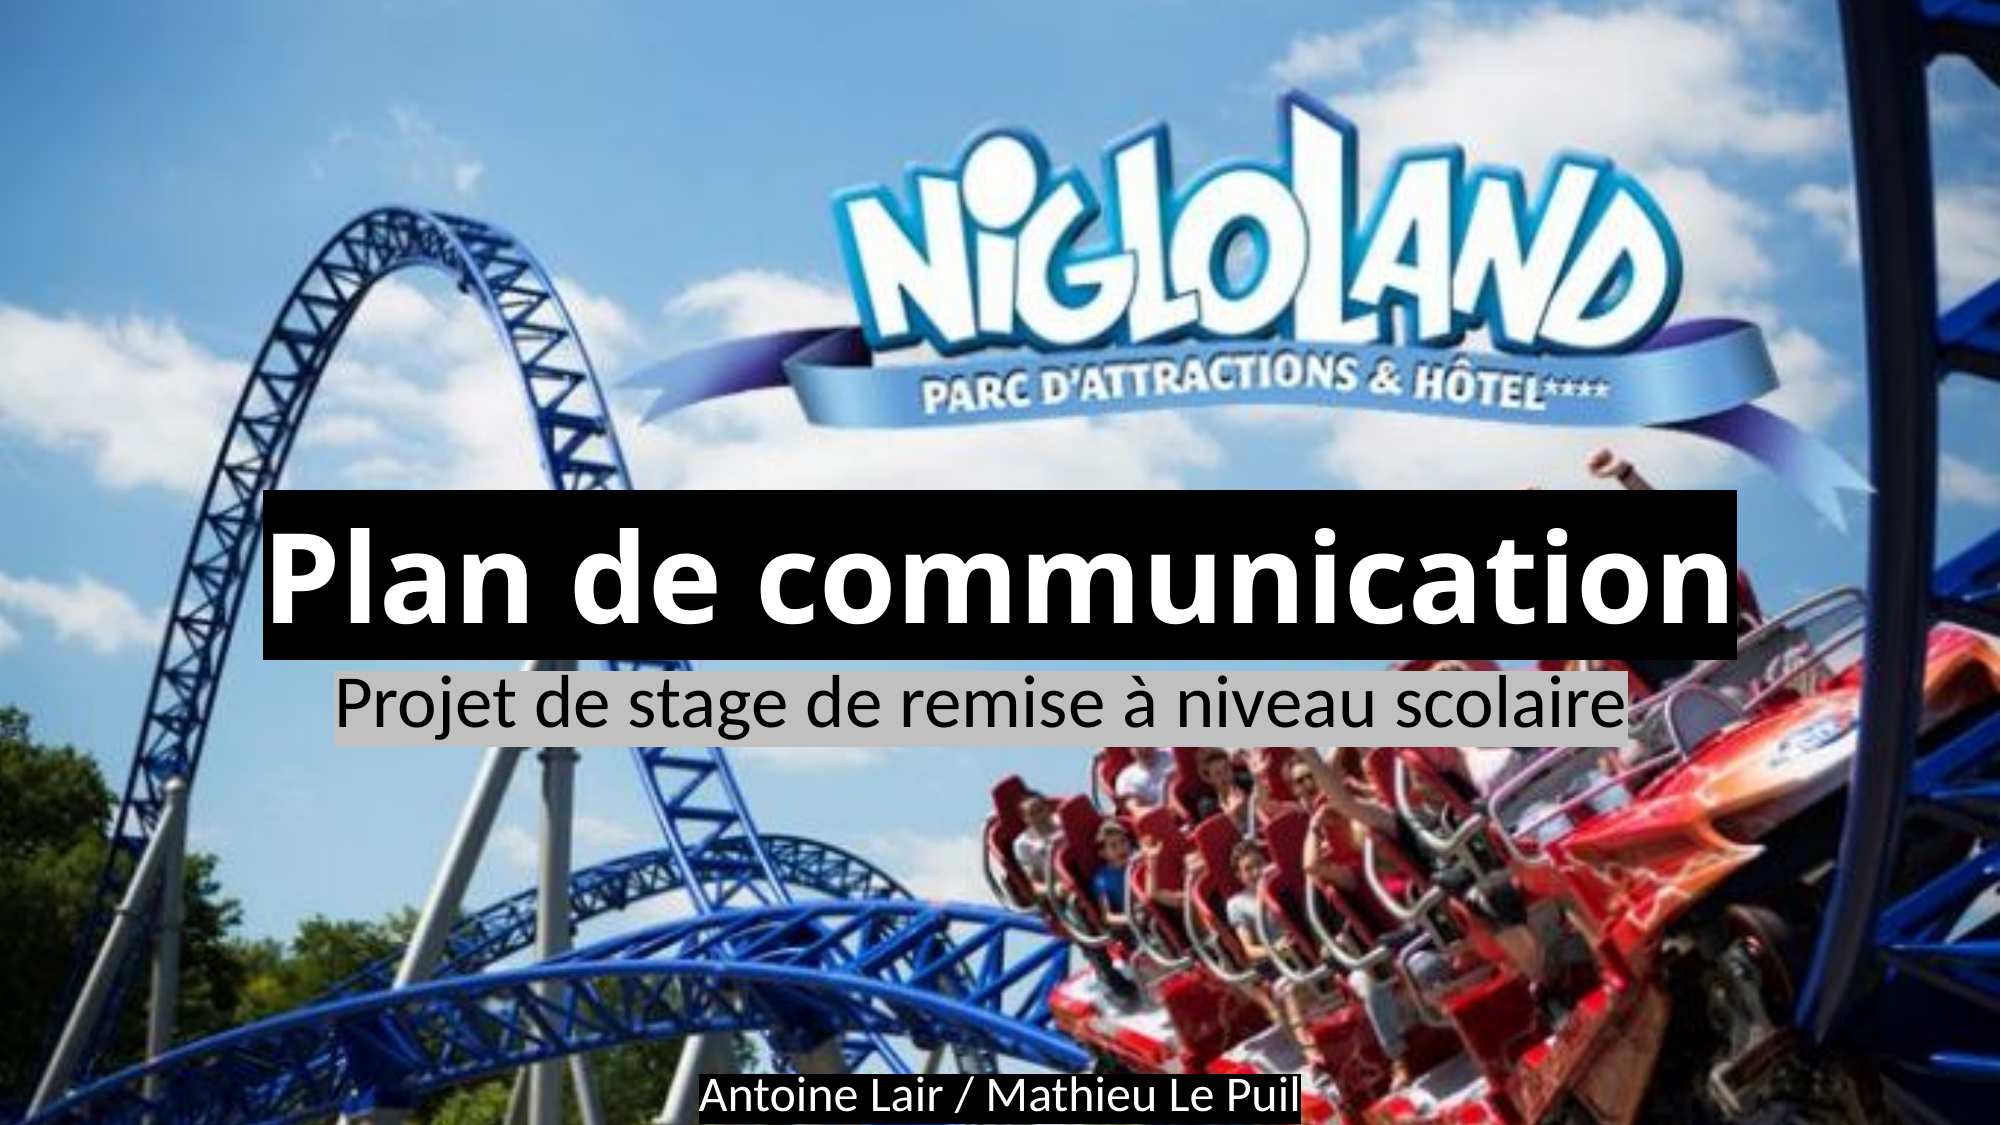

# Plan de communication
Projet de stage de remise à niveau scolaire
Antoine Lair / Mathieu Le Puil